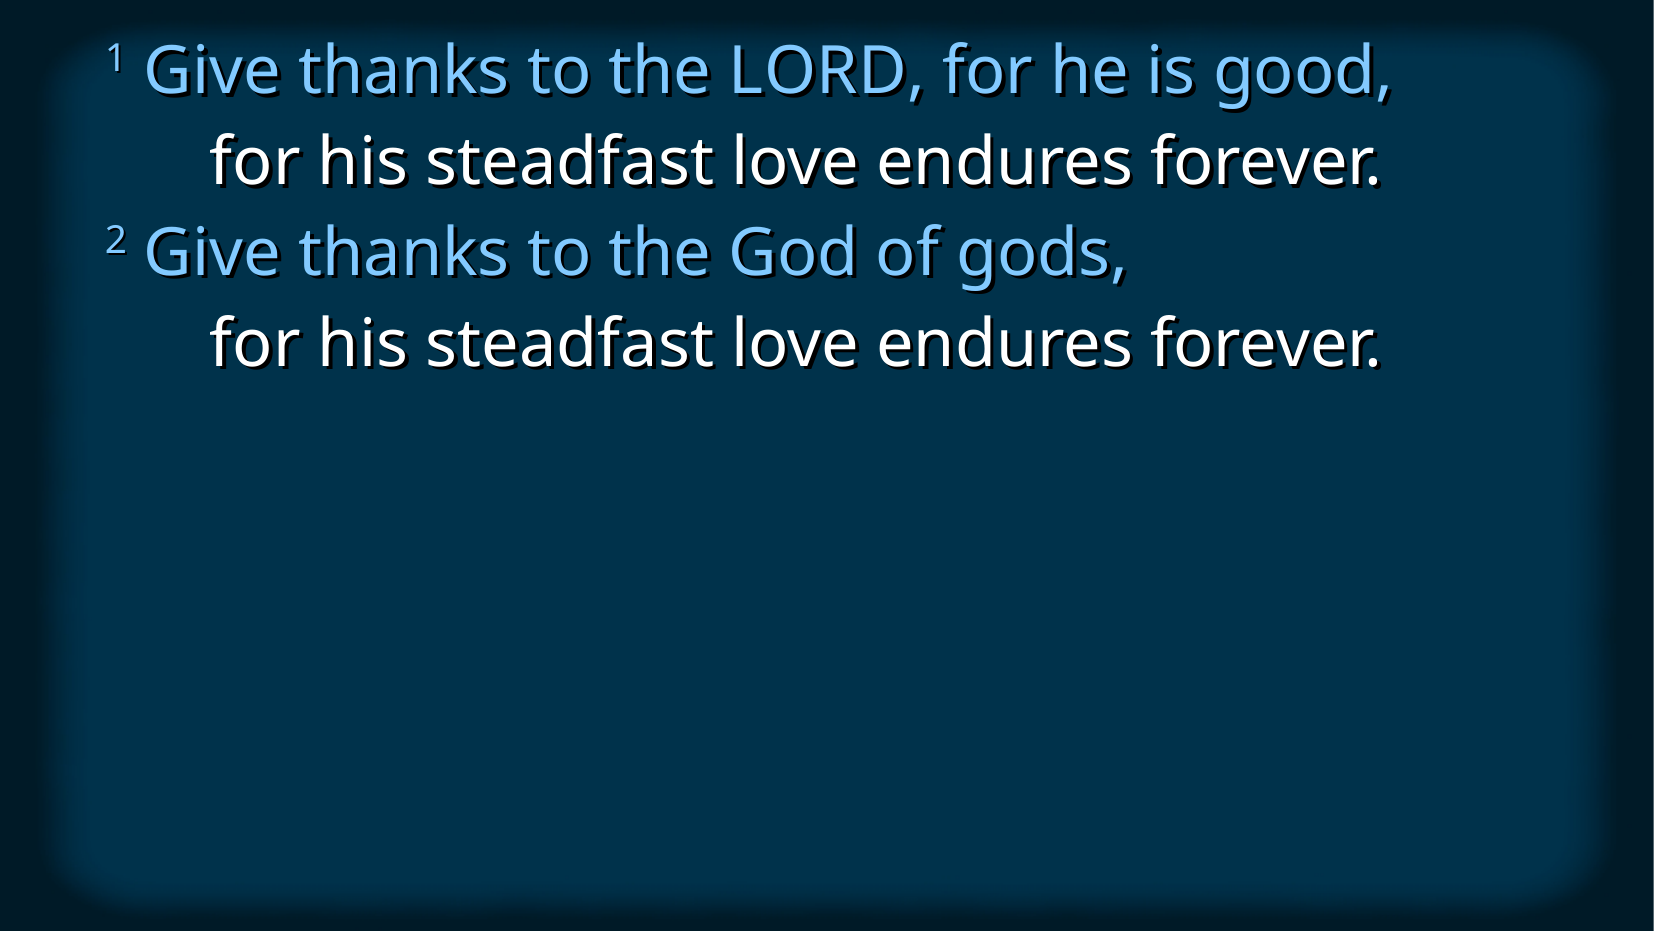

1 Give thanks to the LORD, for he is good,
 for his steadfast love endures forever.
2 Give thanks to the God of gods,
 for his steadfast love endures forever.